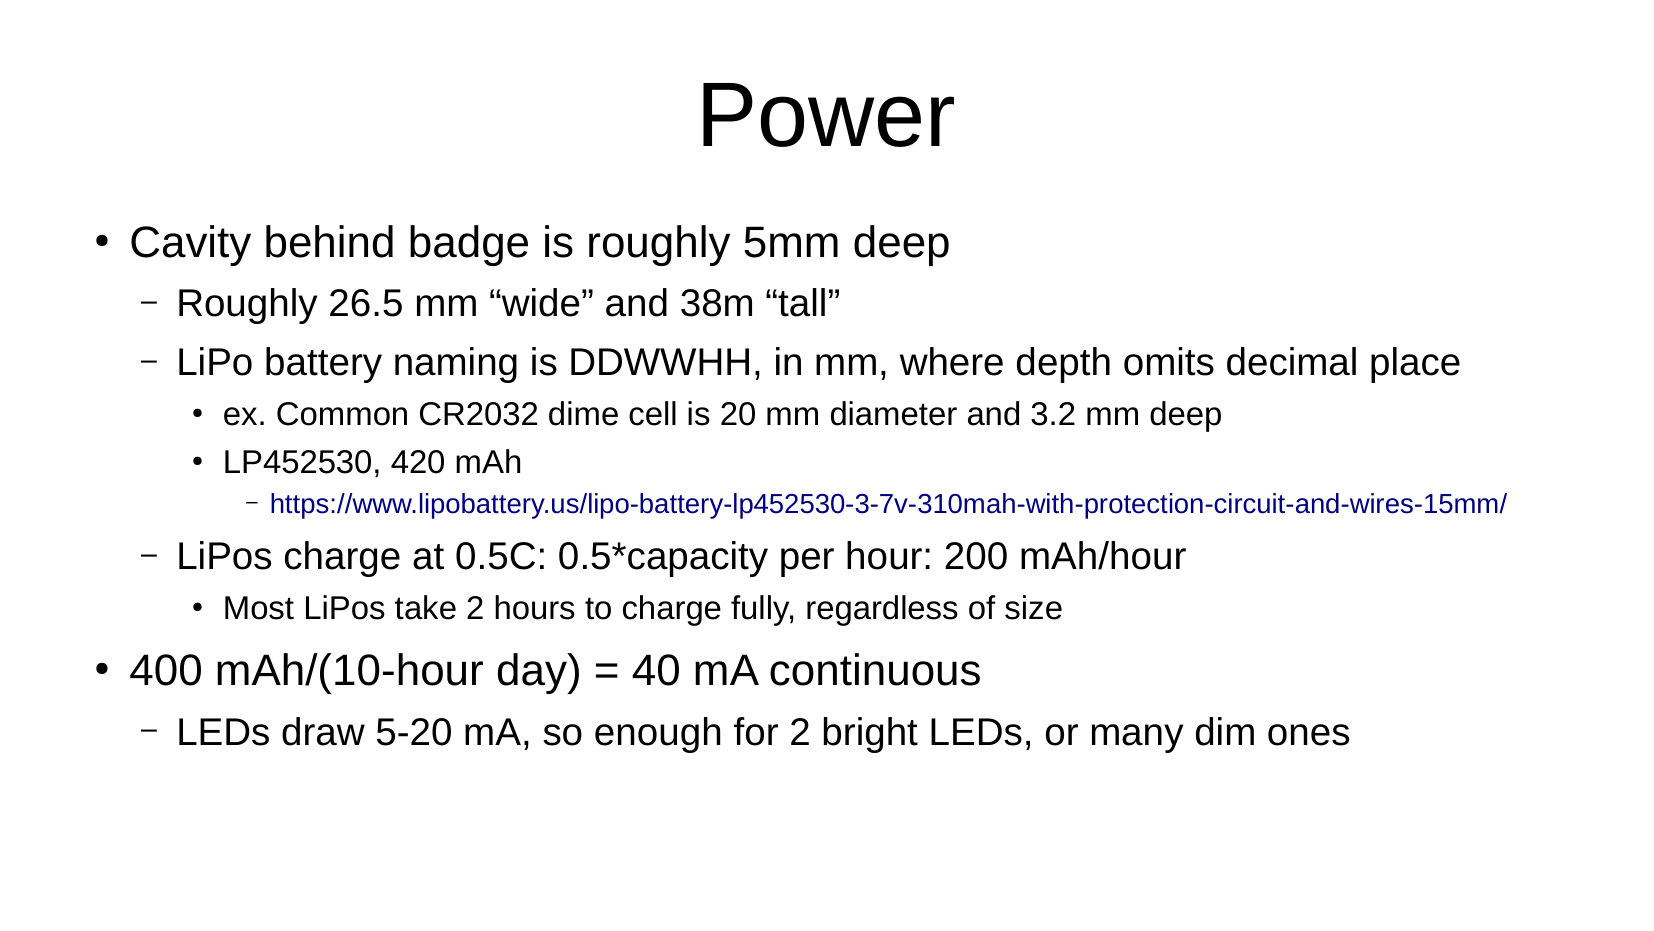

# Power
Cavity behind badge is roughly 5mm deep
Roughly 26.5 mm “wide” and 38m “tall”
LiPo battery naming is DDWWHH, in mm, where depth omits decimal place
ex. Common CR2032 dime cell is 20 mm diameter and 3.2 mm deep
LP452530, 420 mAh
https://www.lipobattery.us/lipo-battery-lp452530-3-7v-310mah-with-protection-circuit-and-wires-15mm/
LiPos charge at 0.5C: 0.5*capacity per hour: 200 mAh/hour
Most LiPos take 2 hours to charge fully, regardless of size
400 mAh/(10-hour day) = 40 mA continuous
LEDs draw 5-20 mA, so enough for 2 bright LEDs, or many dim ones